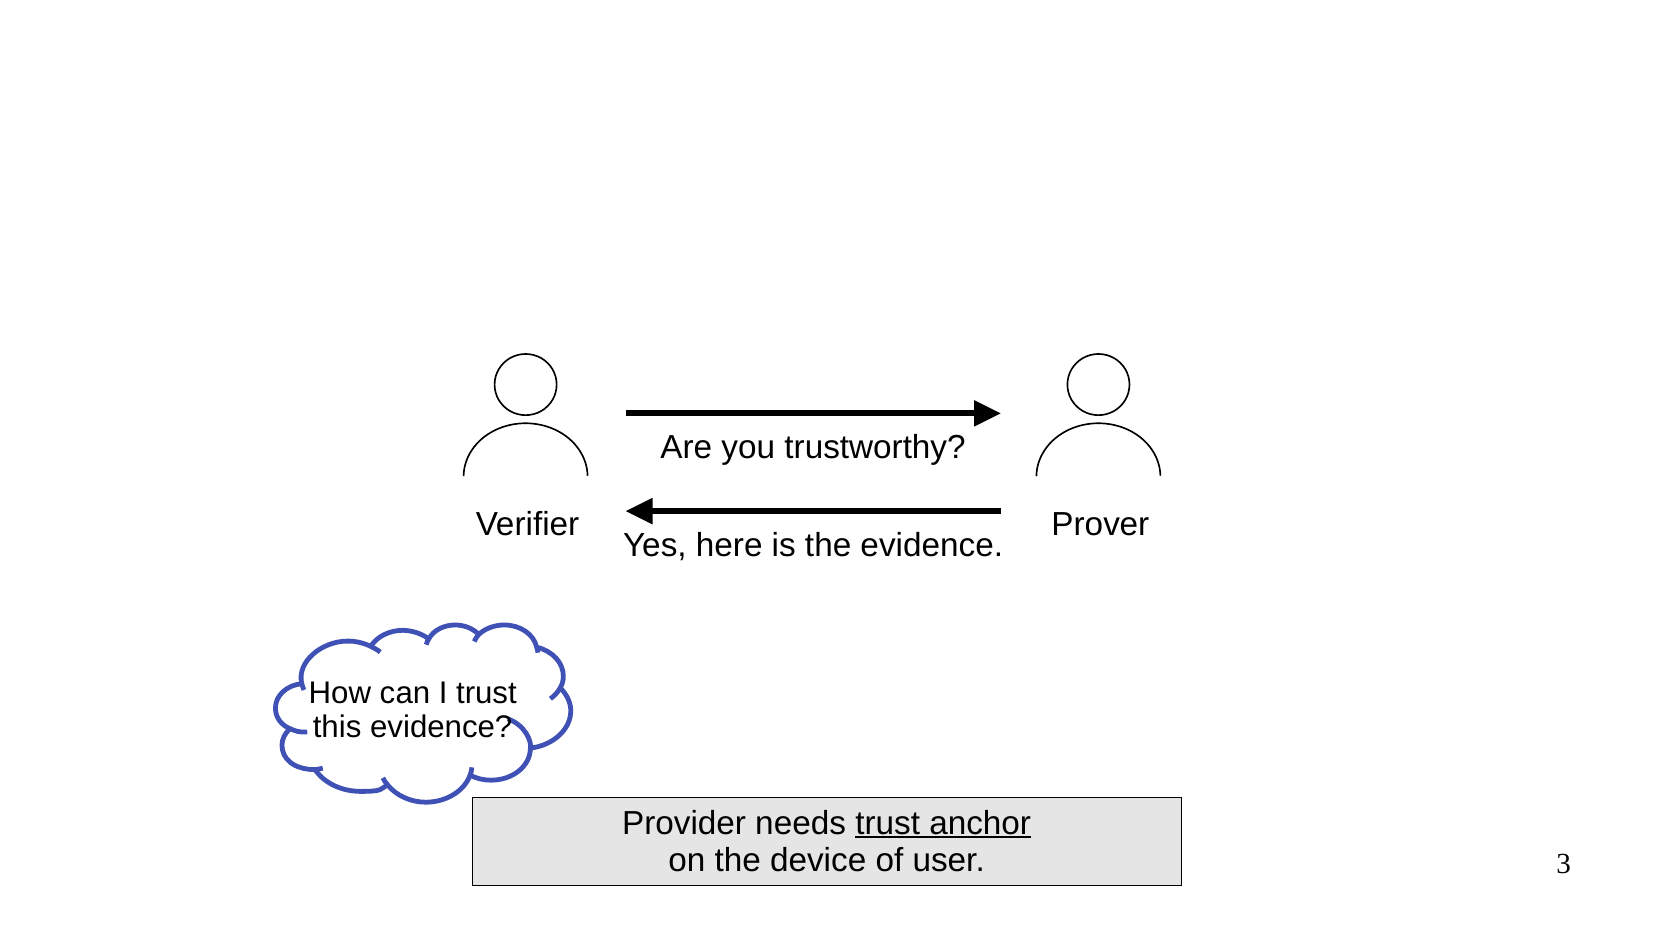

Are you trustworthy?
Verifier
Prover
Yes, here is the evidence.
How can I trust
this evidence?
Provider needs trust anchor
on the device of user.
3